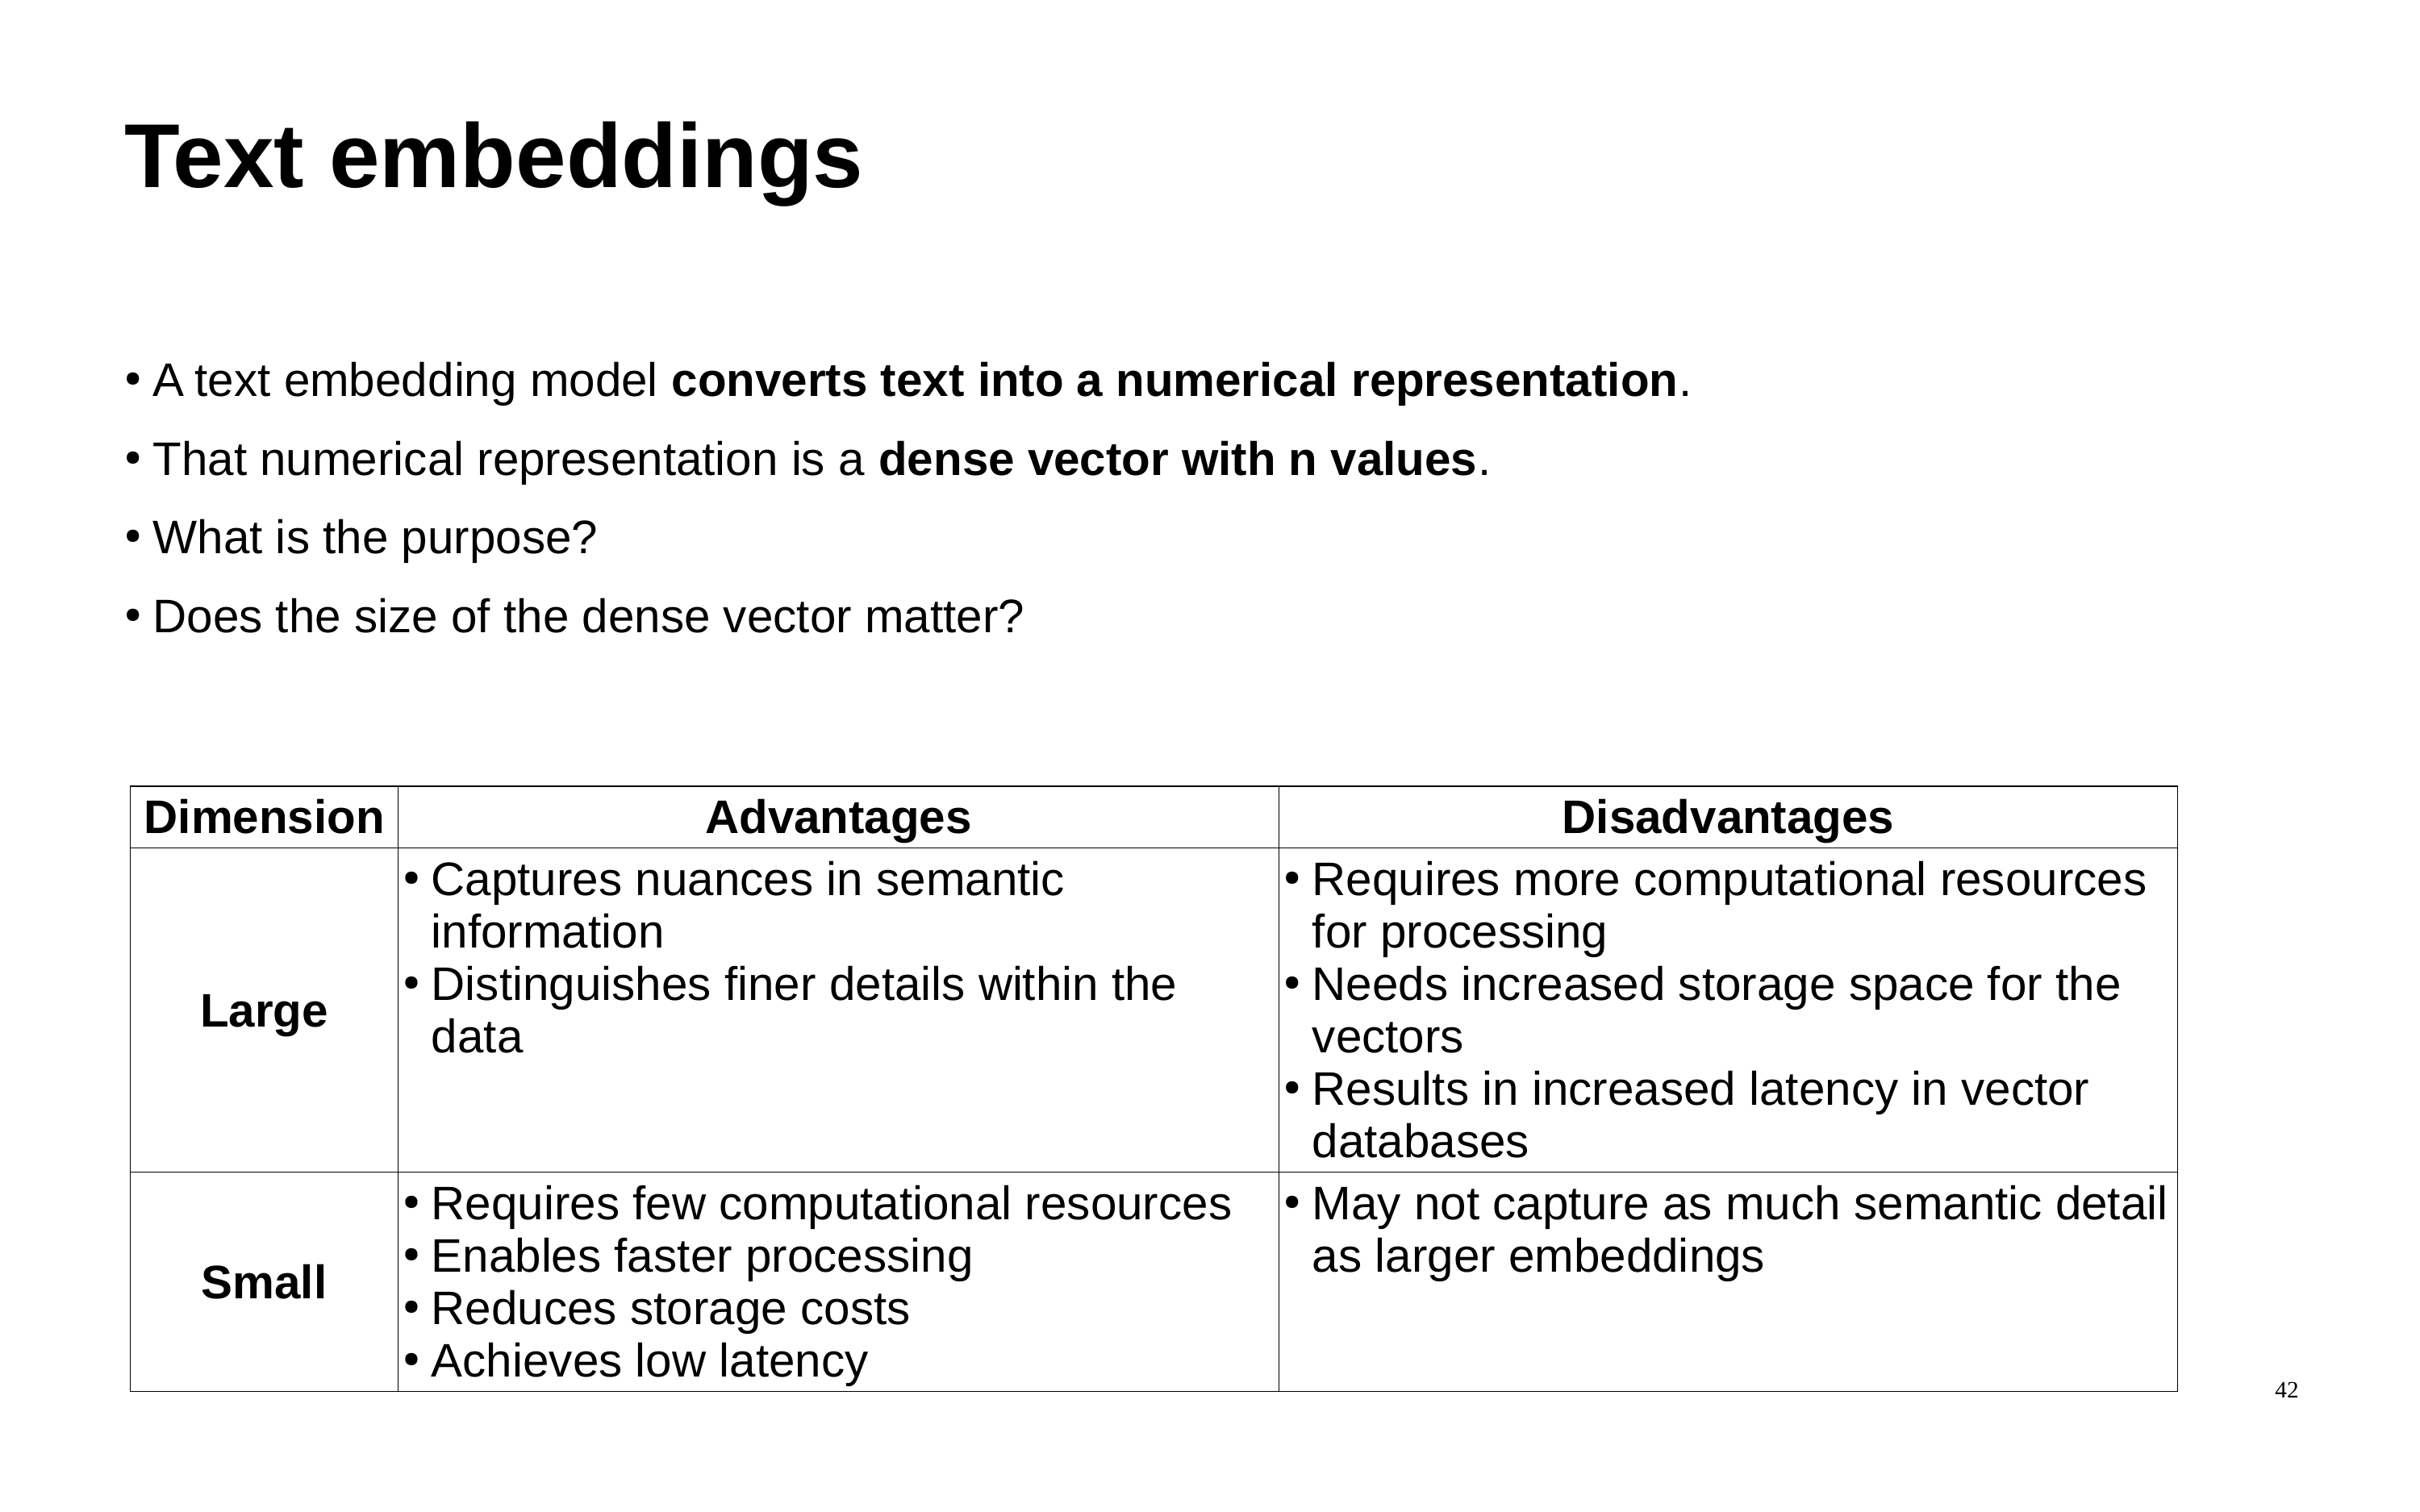

Text embeddings
A text embedding model converts text into a numerical representation.
That numerical representation is a dense vector with n values.
What is the purpose?
Does the size of the dense vector matter?
| Dimension | Advantages | Disadvantages |
| --- | --- | --- |
| Large | Captures nuances in semantic information Distinguishes finer details within the data | Requires more computational resources for processing Needs increased storage space for the vectors Results in increased latency in vector databases |
| Small | Requires few computational resources Enables faster processing Reduces storage costs Achieves low latency | May not capture as much semantic detail as larger embeddings |
42